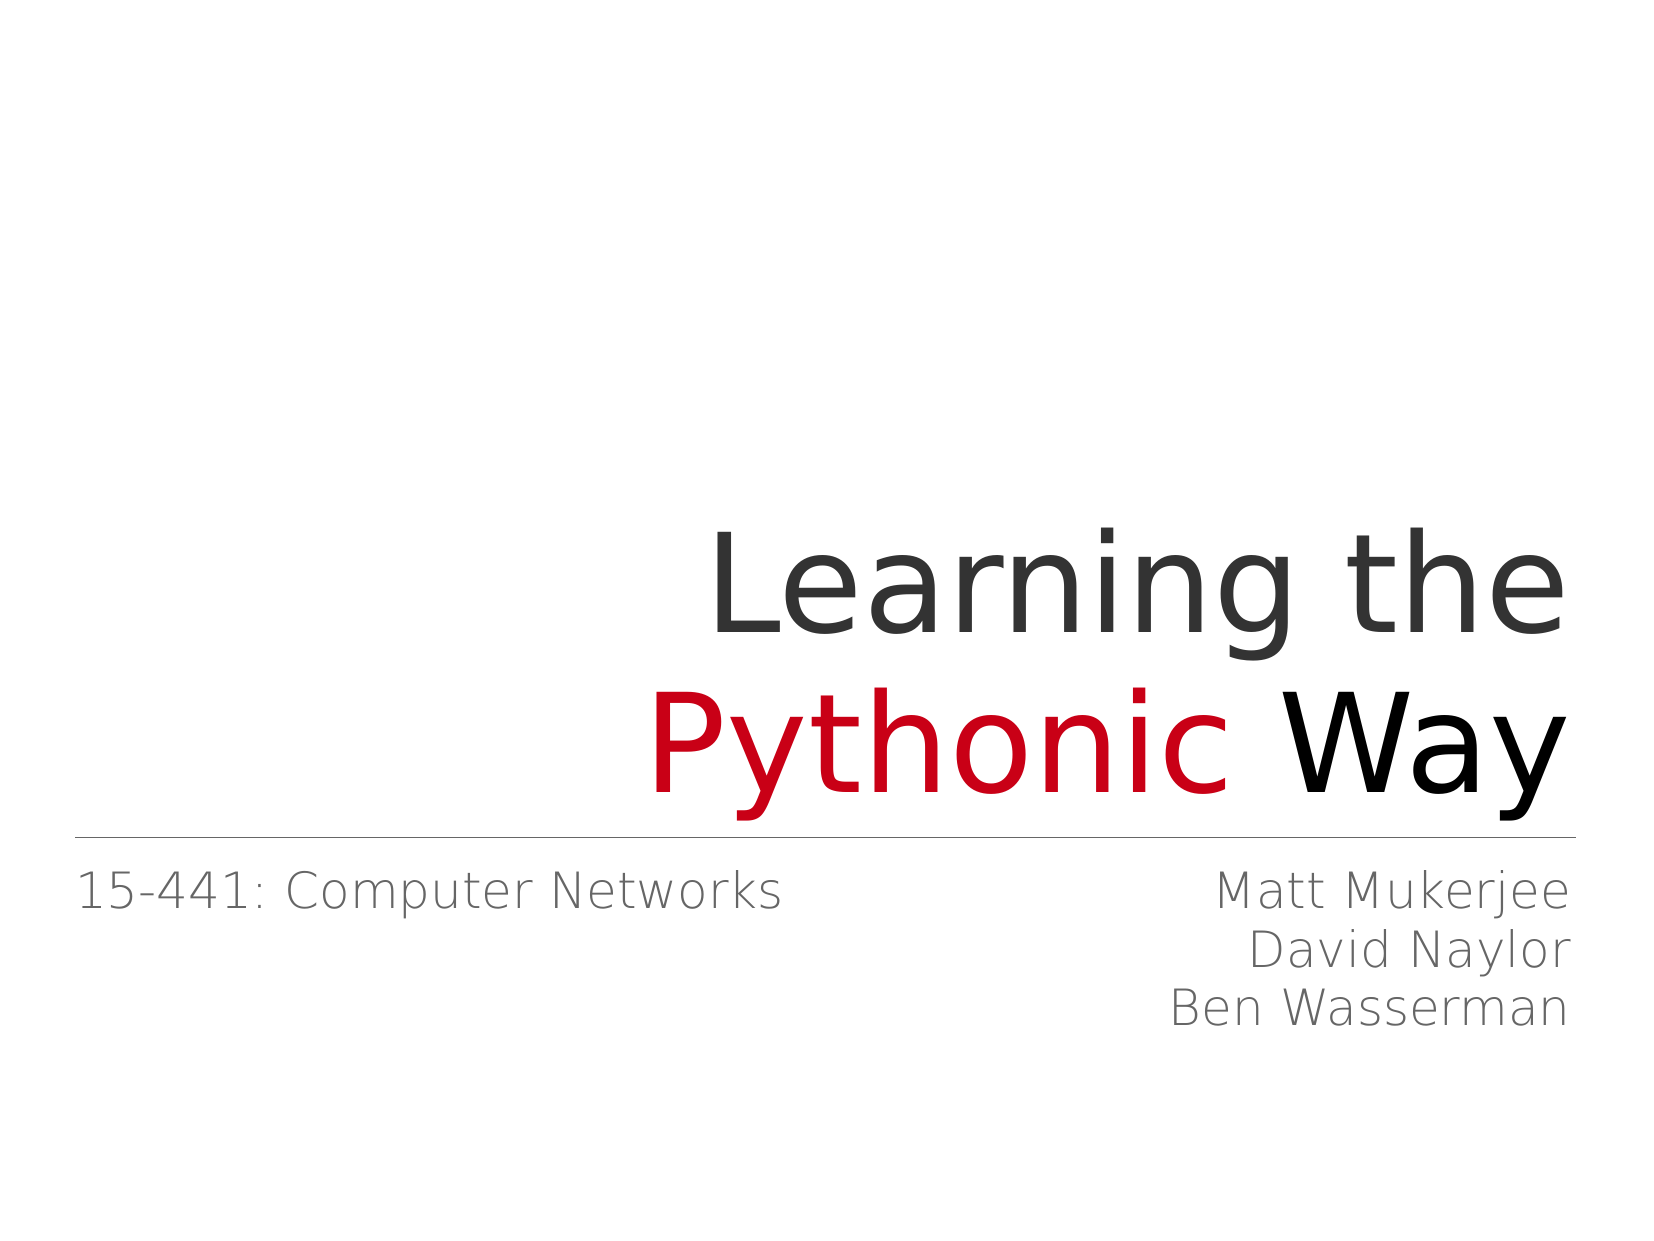

# Learning the Pythonic Way
15-441: Computer Networks
Matt Mukerjee
David Naylor
Ben Wasserman